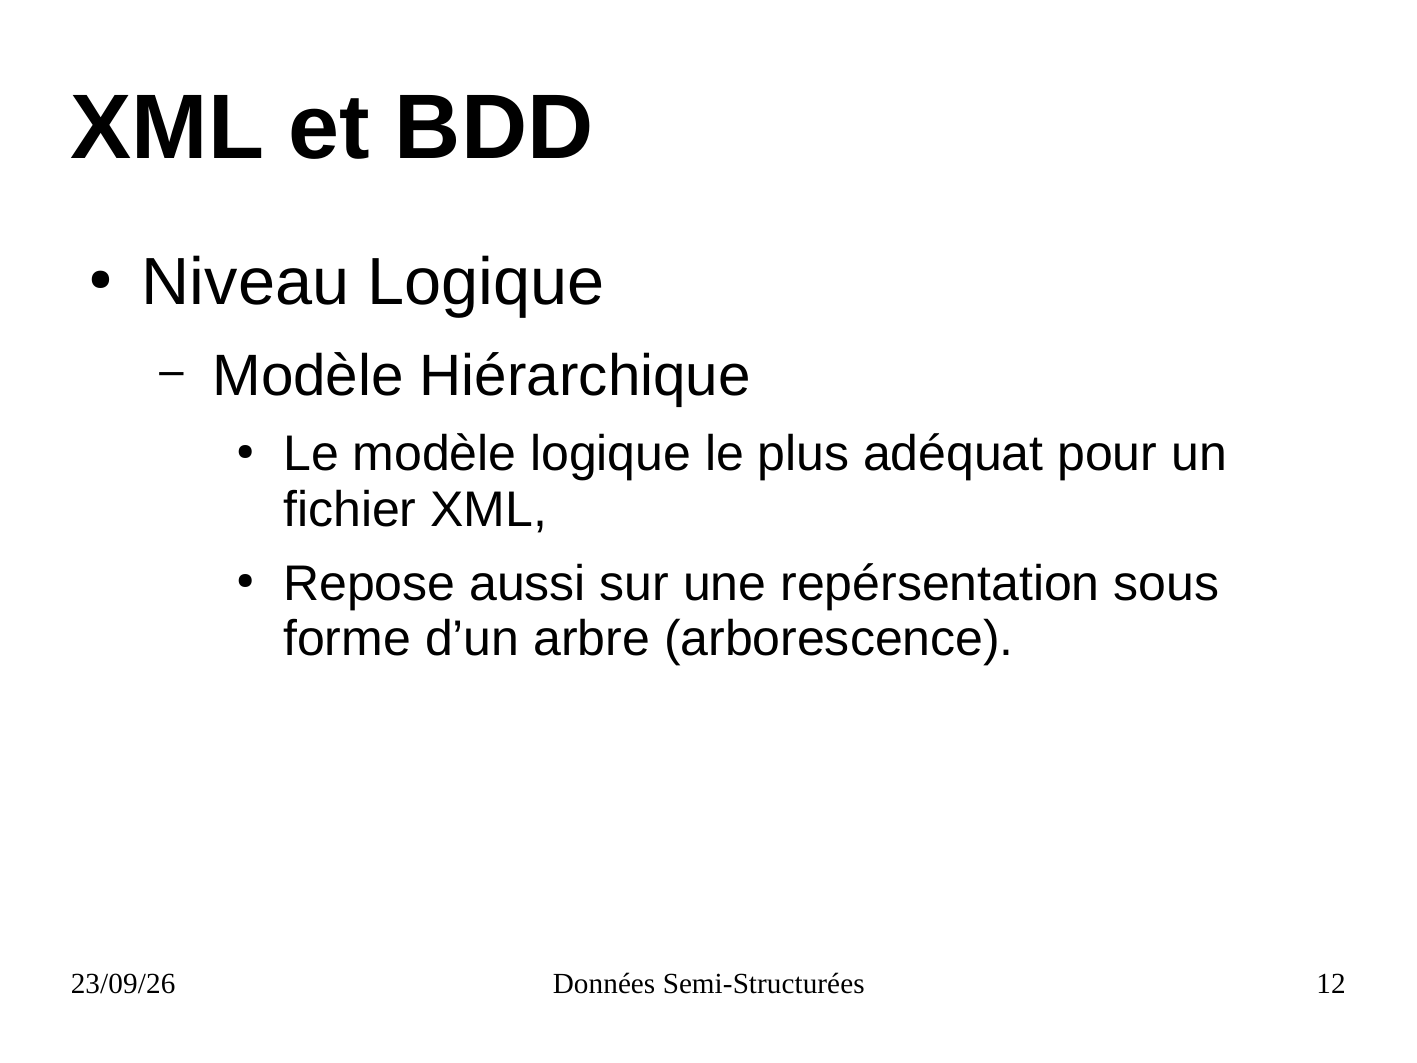

# XML et BDD
Niveau Logique
Modèle Hiérarchique
Le modèle logique le plus adéquat pour un fichier XML,
Repose aussi sur une repérsentation sous forme d’un arbre (arborescence).
Données Semi-Structurées
12